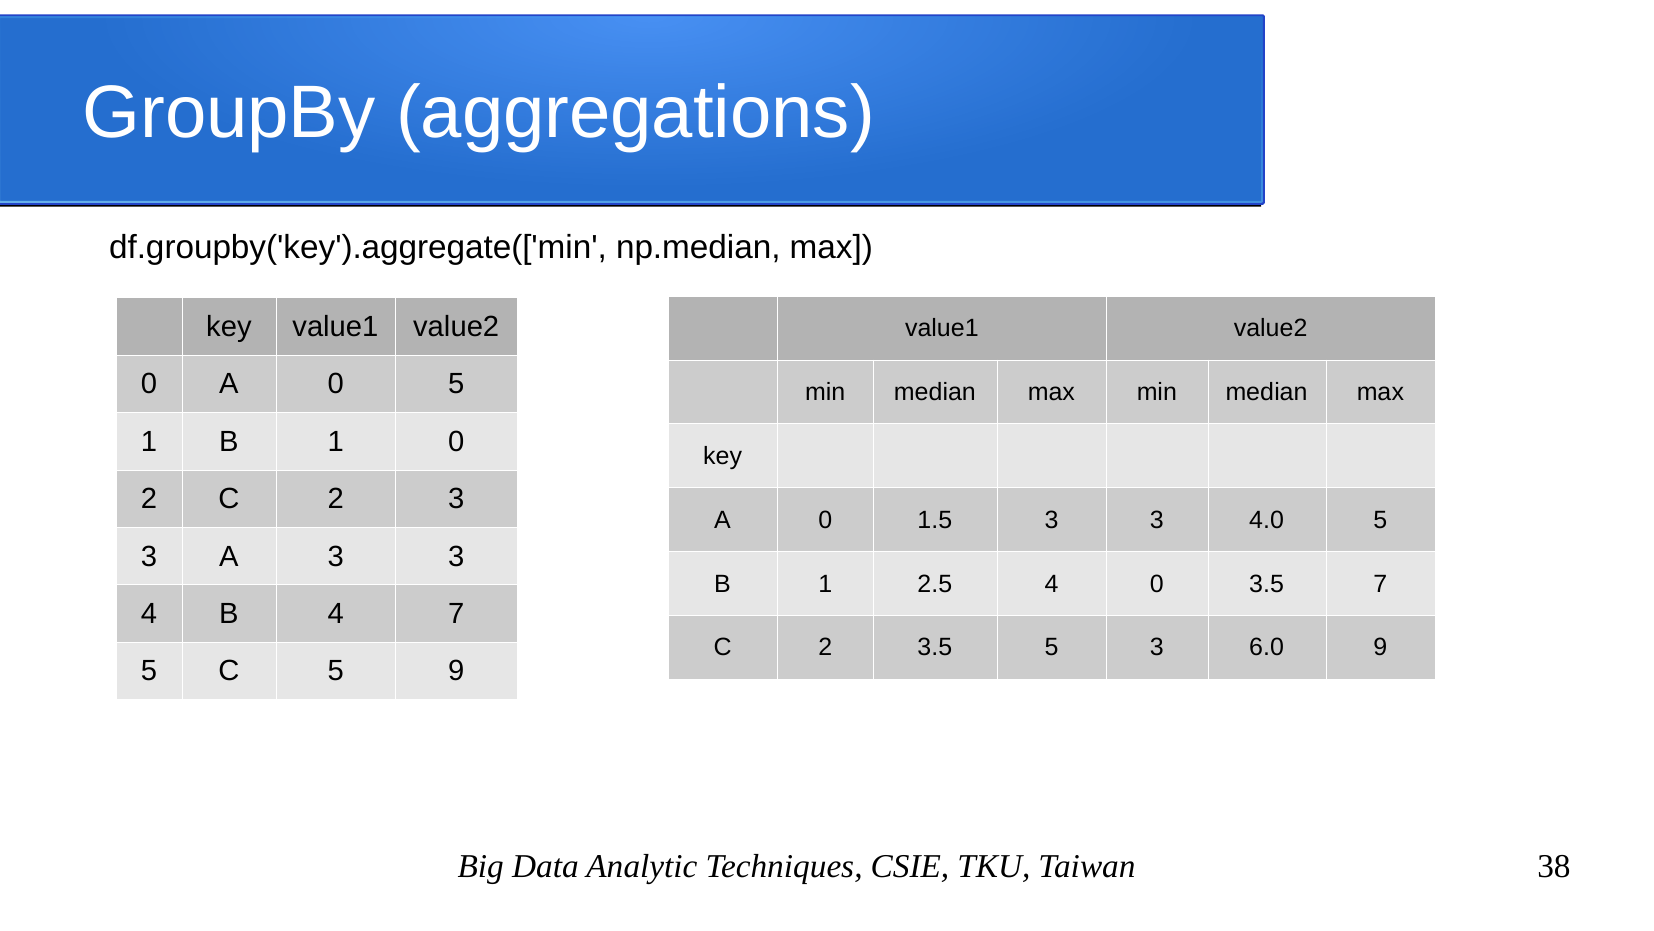

# GroupBy (aggregations)
df.groupby('key').aggregate(['min', np.median, max])
| | value1 | | | value2 | | |
| --- | --- | --- | --- | --- | --- | --- |
| | min | median | max | min | median | max |
| key | | | | | | |
| A | 0 | 1.5 | 3 | 3 | 4.0 | 5 |
| B | 1 | 2.5 | 4 | 0 | 3.5 | 7 |
| C | 2 | 3.5 | 5 | 3 | 6.0 | 9 |
| | key | value1 | value2 |
| --- | --- | --- | --- |
| 0 | A | 0 | 5 |
| 1 | B | 1 | 0 |
| 2 | C | 2 | 3 |
| 3 | A | 3 | 3 |
| 4 | B | 4 | 7 |
| 5 | C | 5 | 9 |
Big Data Analytic Techniques, CSIE, TKU, Taiwan
38